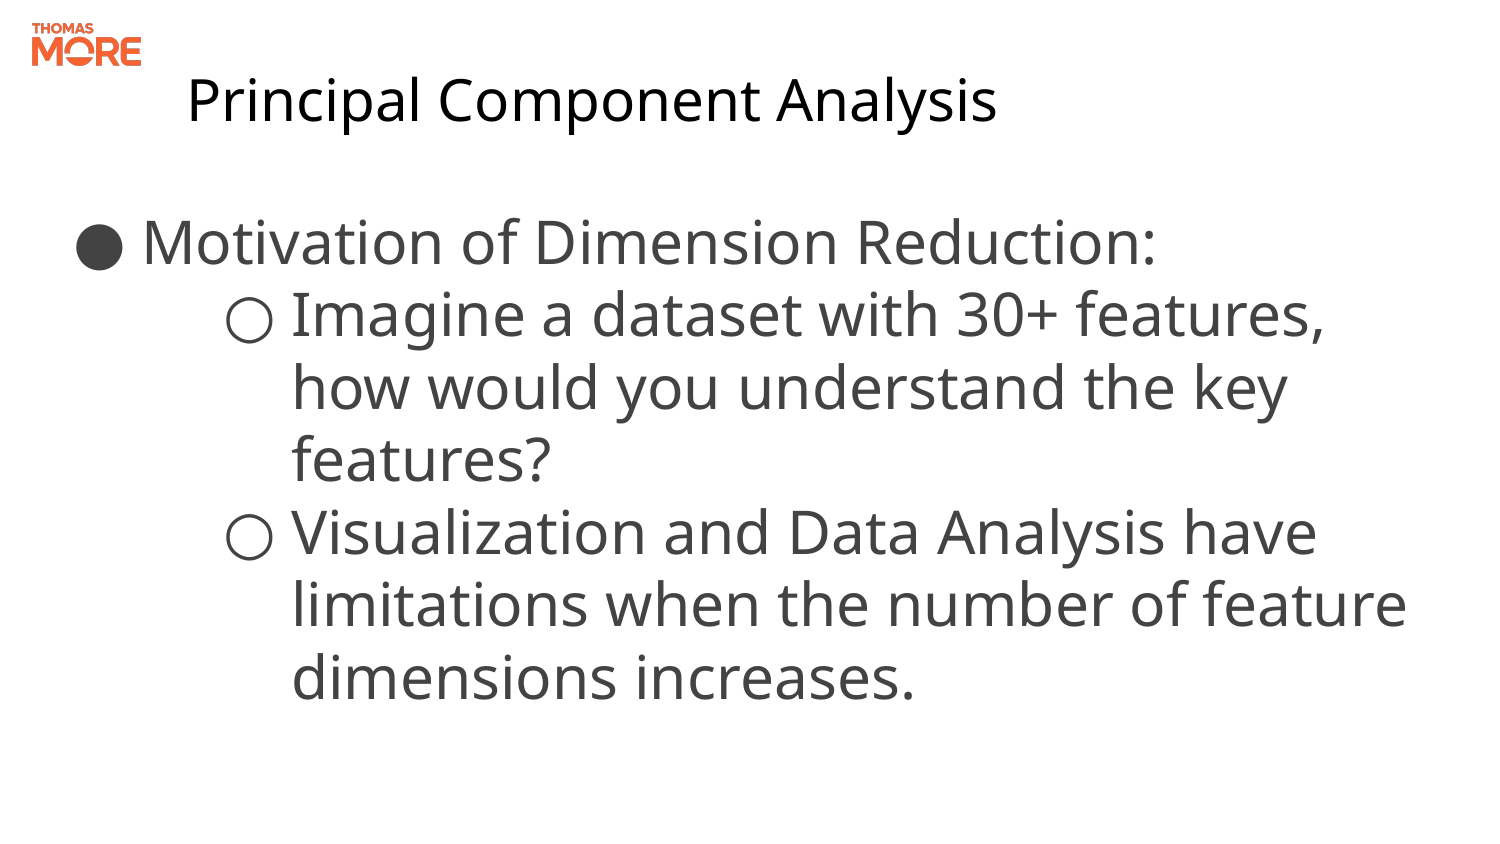

# Principal Component Analysis
Motivation of Dimension Reduction:
Imagine a dataset with 30+ features, how would you understand the key features?
Visualization and Data Analysis have limitations when the number of feature dimensions increases.